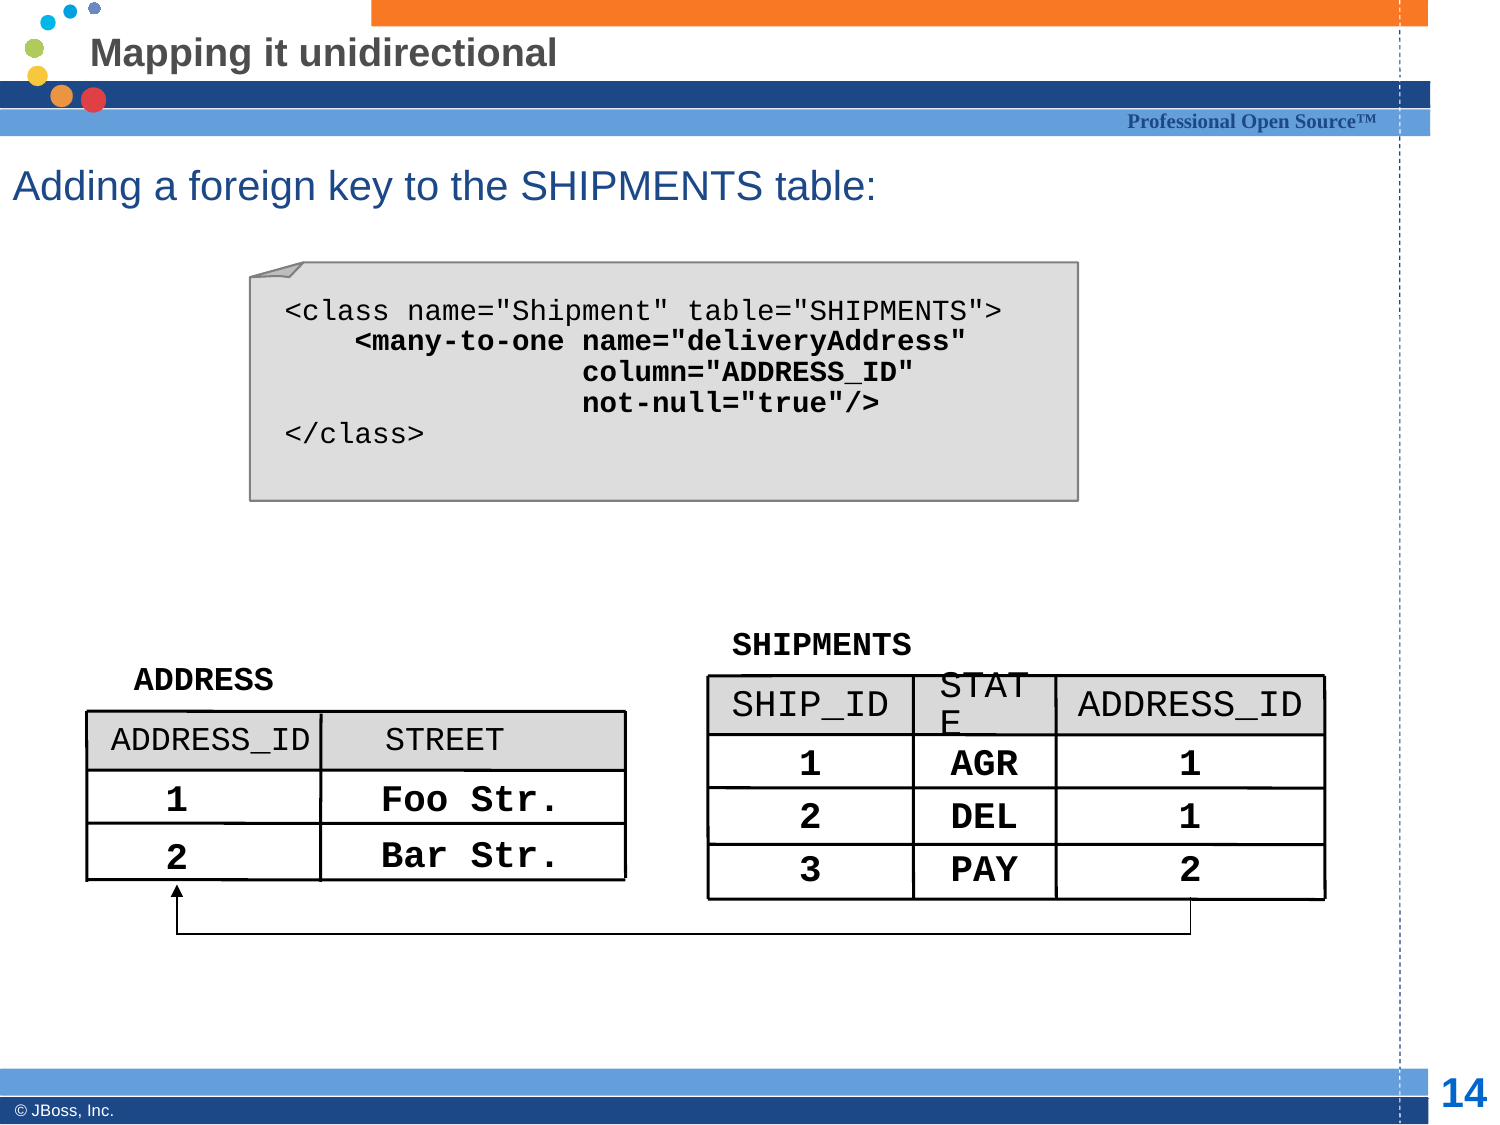

# Mapping it unidirectional
Adding a foreign key to the SHIPMENTS table:
<class name="Shipment" table="SHIPMENTS">
 <many-to-one name="deliveryAddress"
 column="ADDRESS_ID"
 not-null="true"/>
</class>
SHIPMENTS
ADDRESS
STATE
SHIP_ID
ADDRESS_ID
ADDRESS_ID
STREET
1
AGR
1
1
Foo Str.
2
DEL
1
Bar Str.
2
3
PAY
2